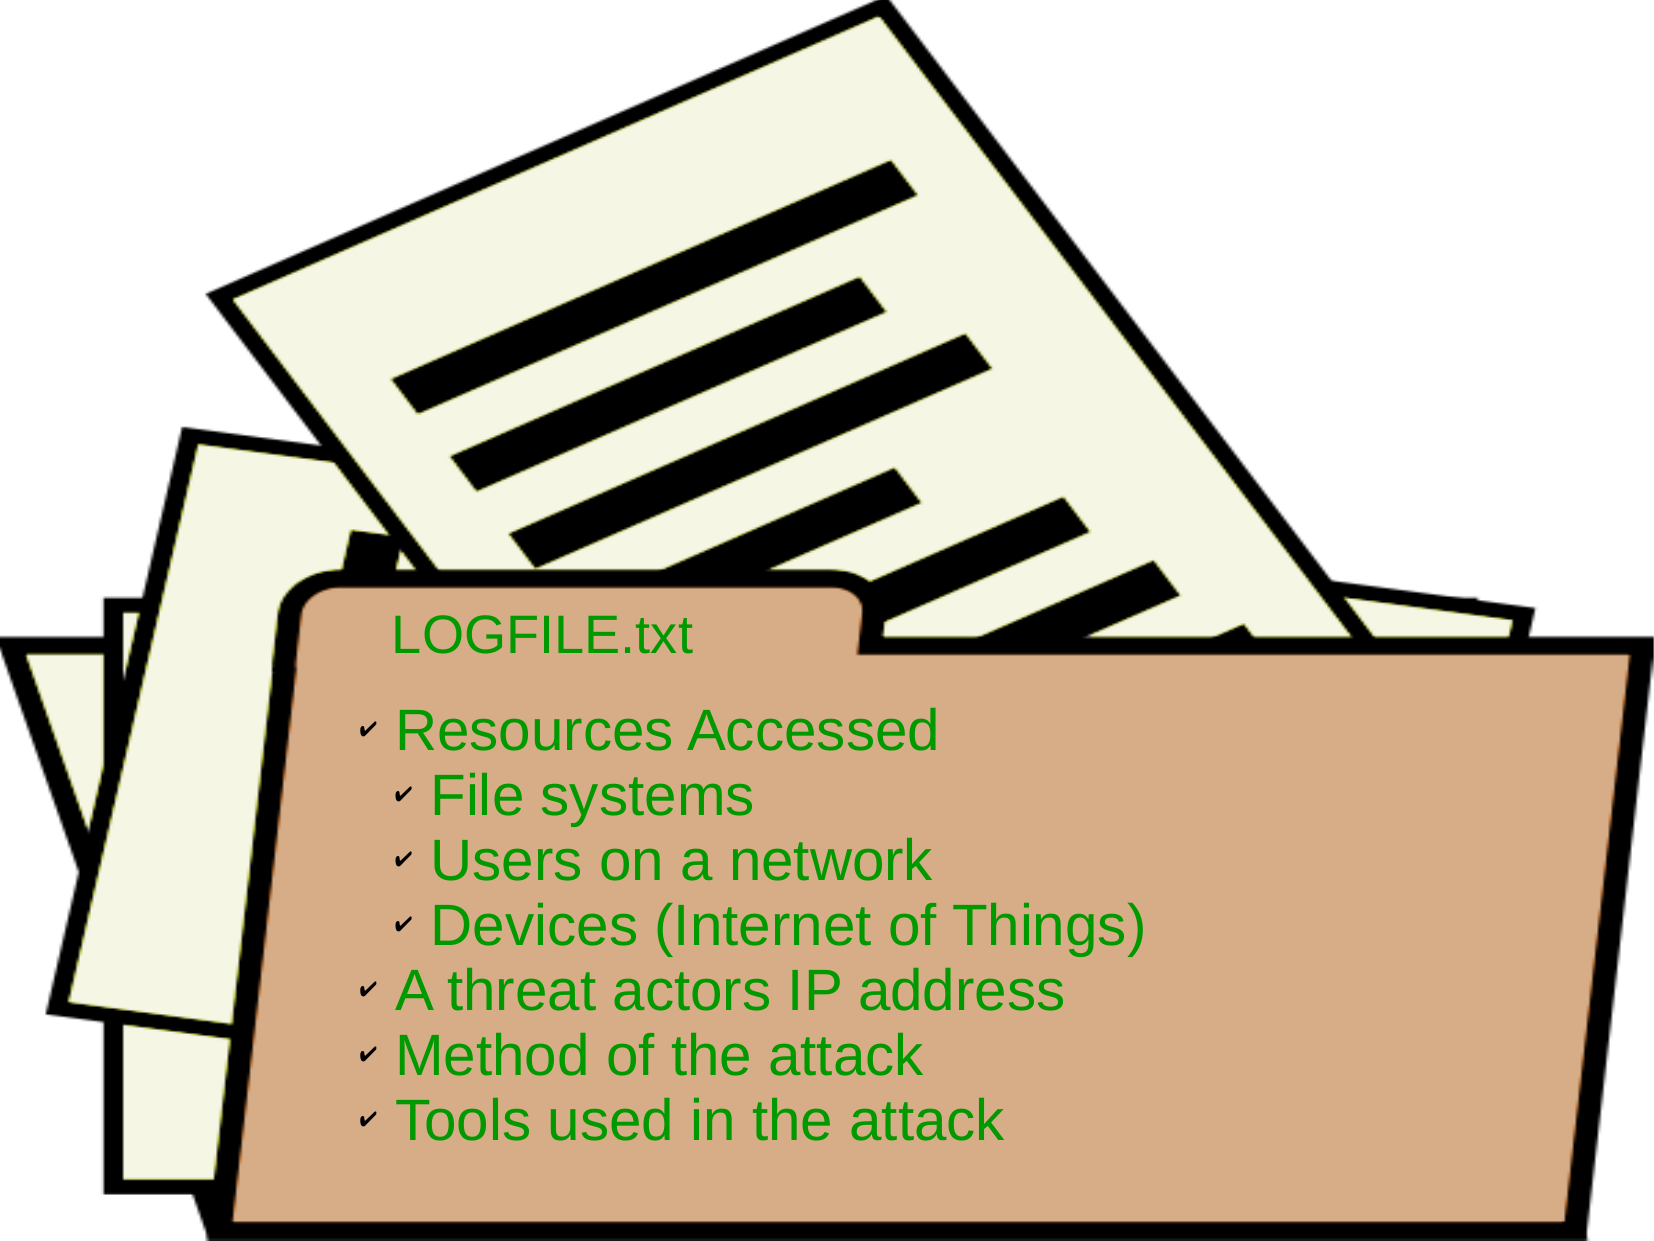

LOGFILE.txt
Resources Accessed
File systems
Users on a network
Devices (Internet of Things)
A threat actors IP address
Method of the attack
Tools used in the attack